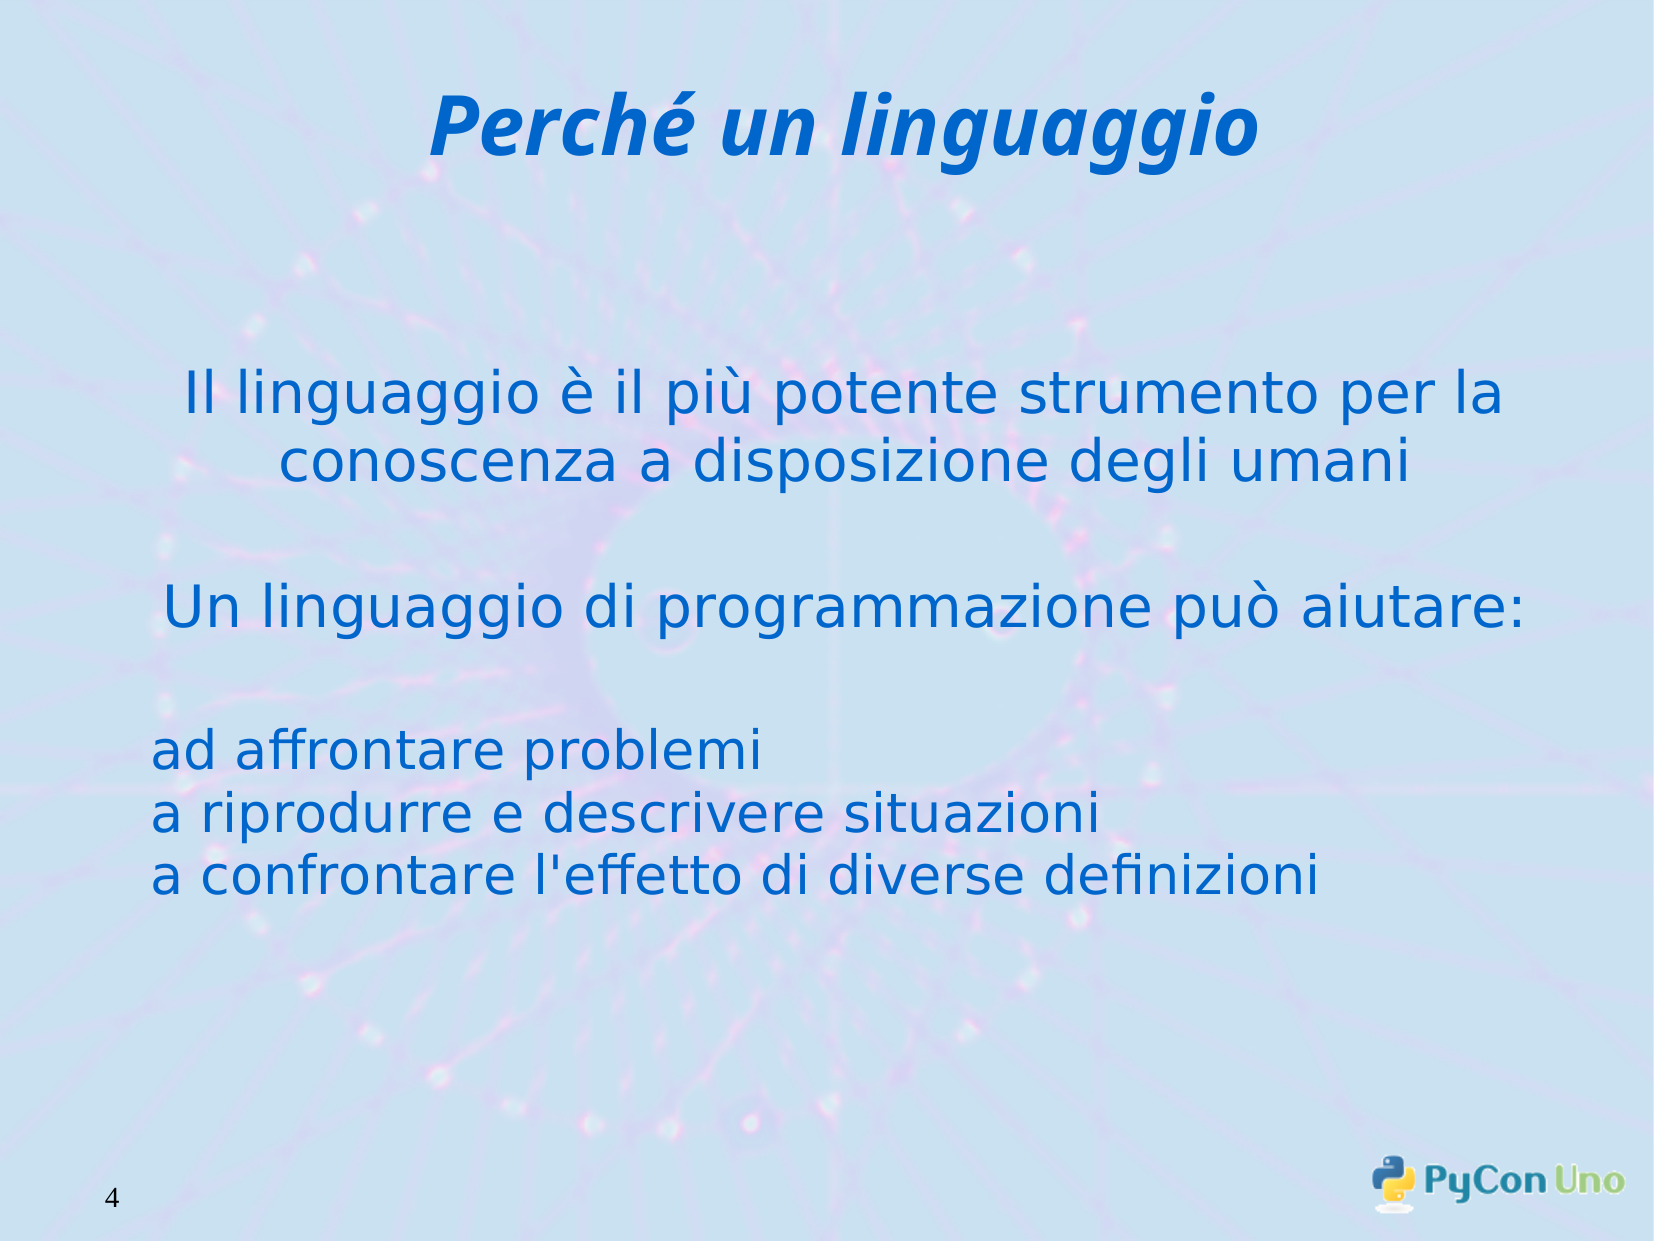

# Perché un linguaggio
Il linguaggio è il più potente strumento per la conoscenza a disposizione degli umani
Un linguaggio di programmazione può aiutare:
ad affrontare problemi
a riprodurre e descrivere situazioni
a confrontare l'effetto di diverse definizioni
4